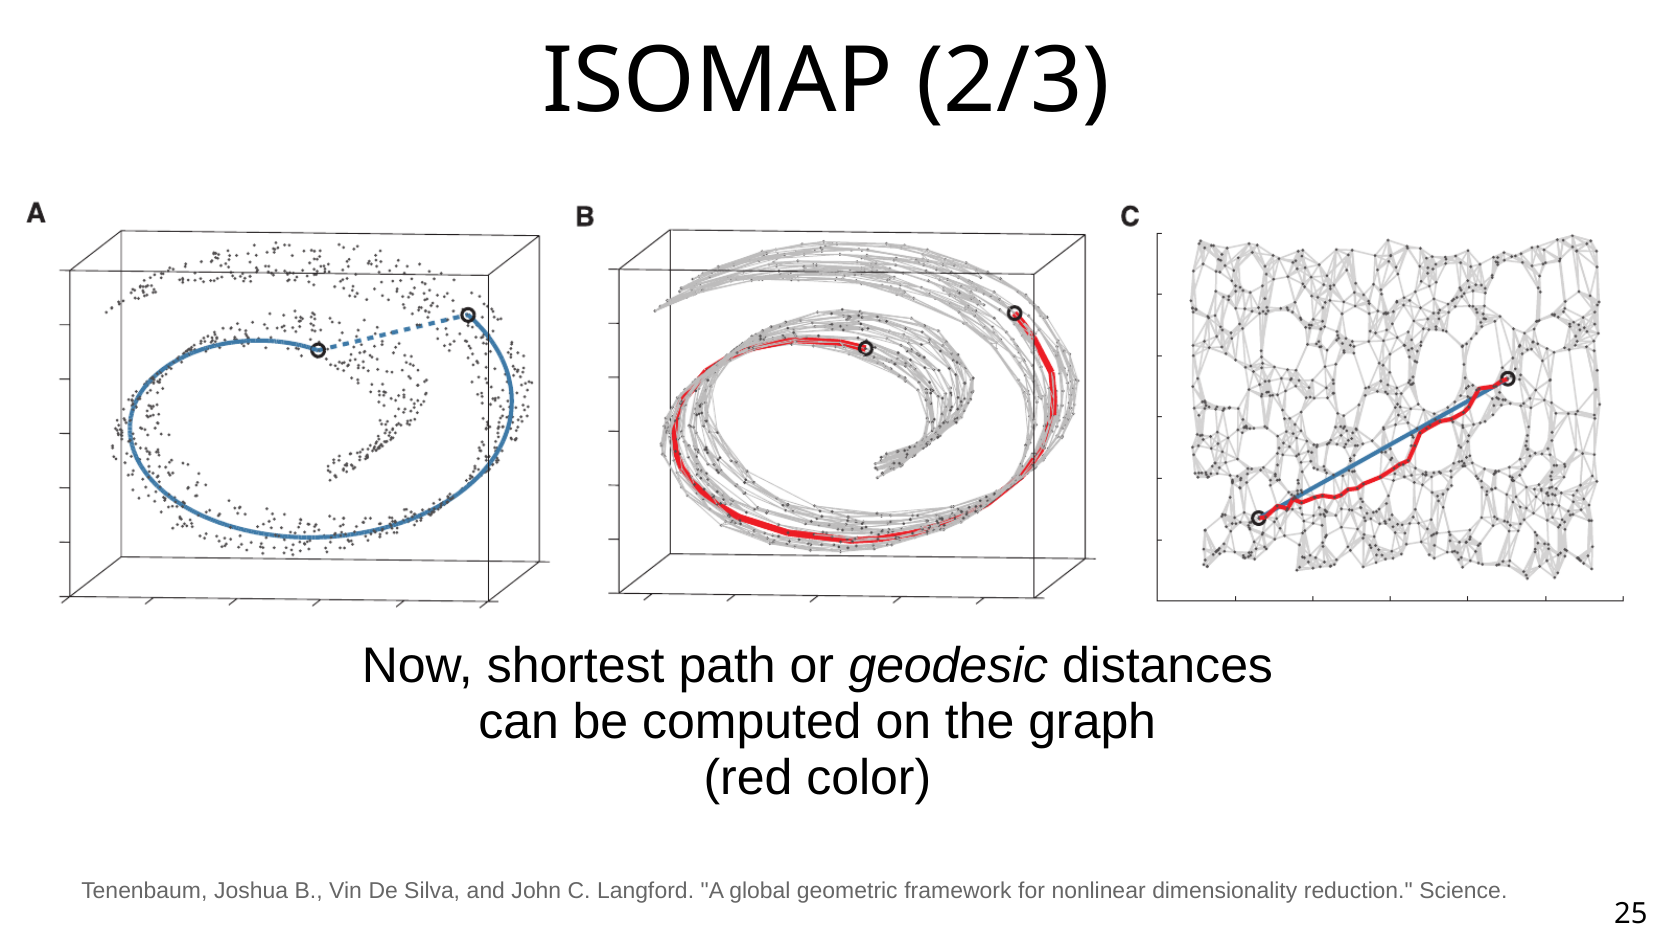

# ISOMAP (2/3)
Now, shortest path or geodesic distances can be computed on the graph
(red color)
Tenenbaum, Joshua B., Vin De Silva, and John C. Langford. "A global geometric framework for nonlinear dimensionality reduction." Science.
25